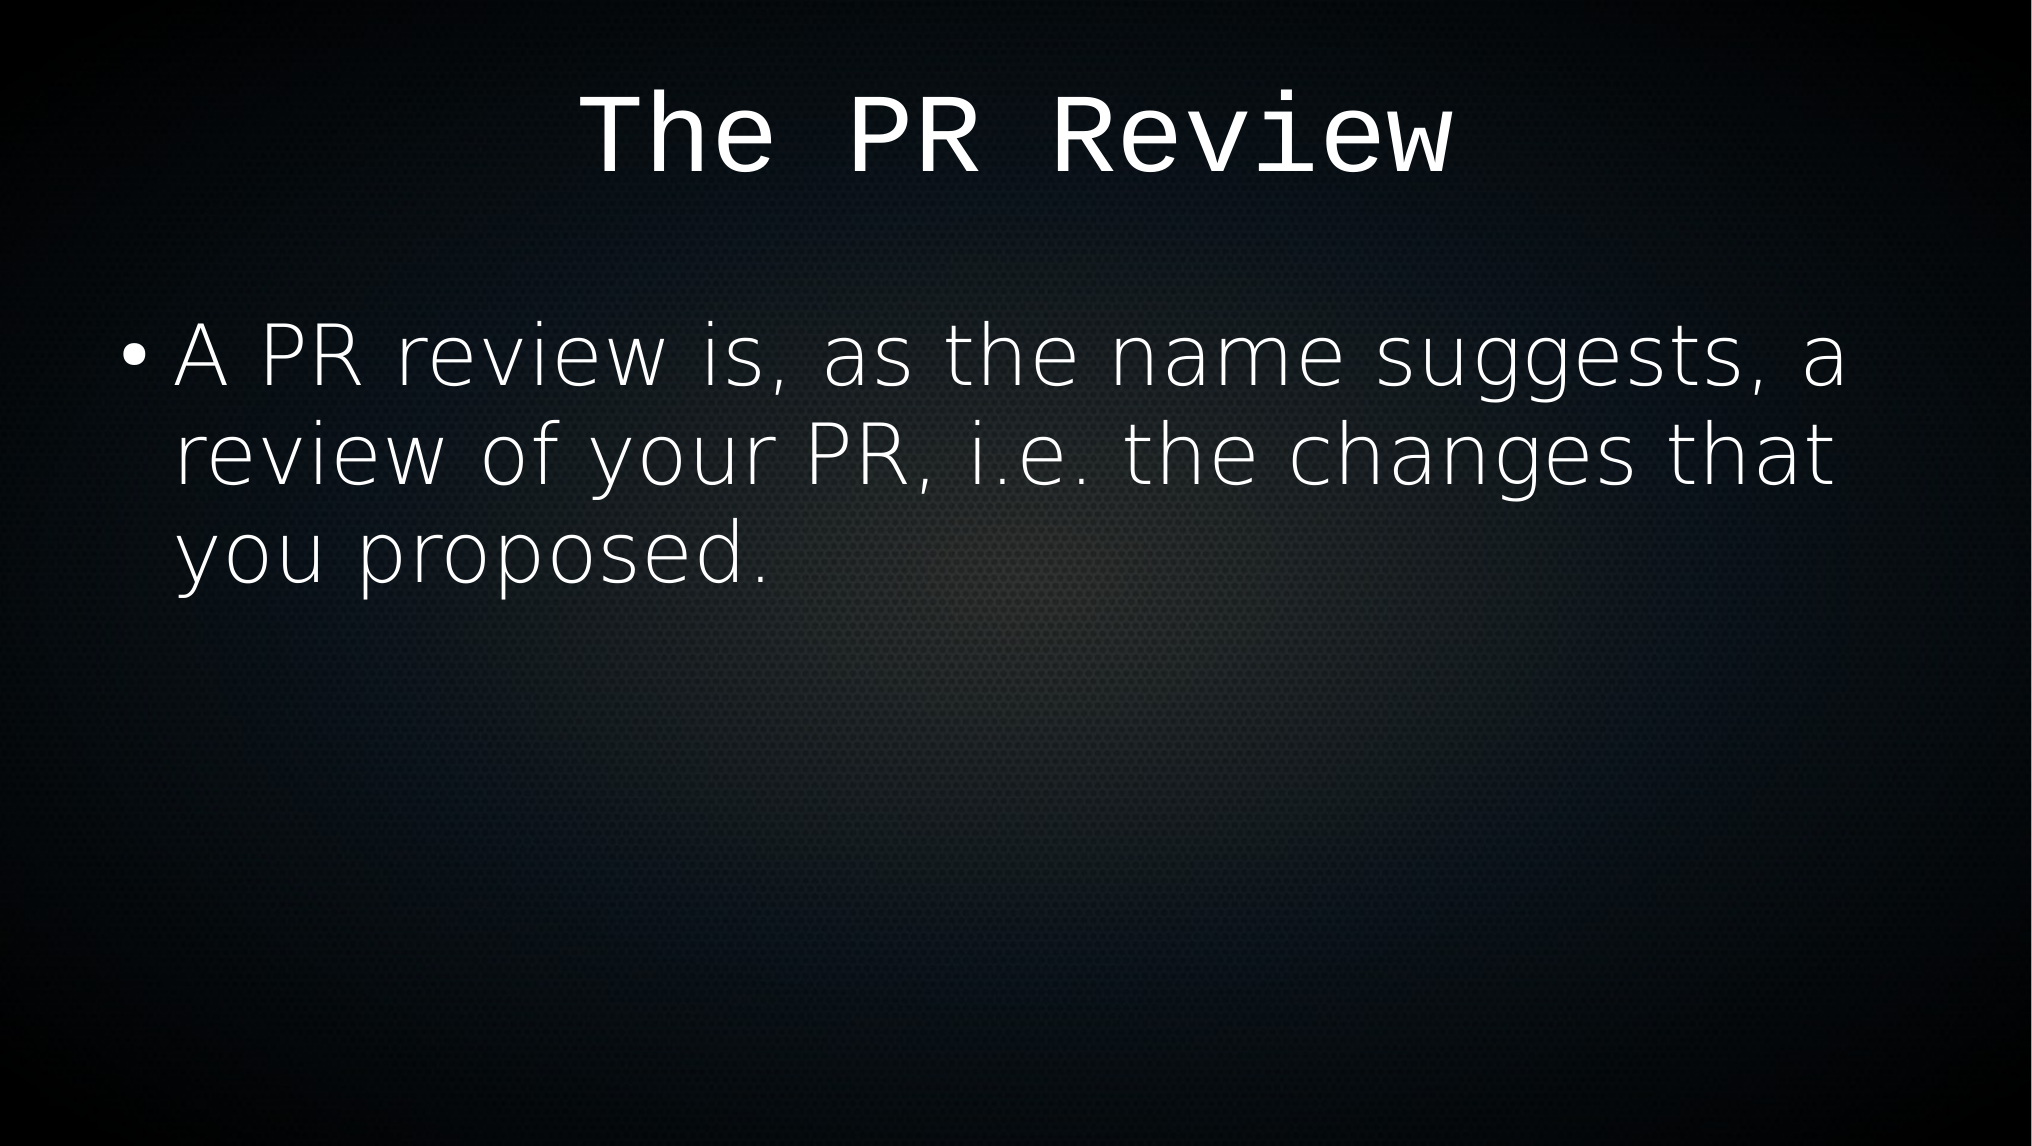

# The PR Review
A PR review is, as the name suggests, a review of your PR, i.e. the changes that you proposed.